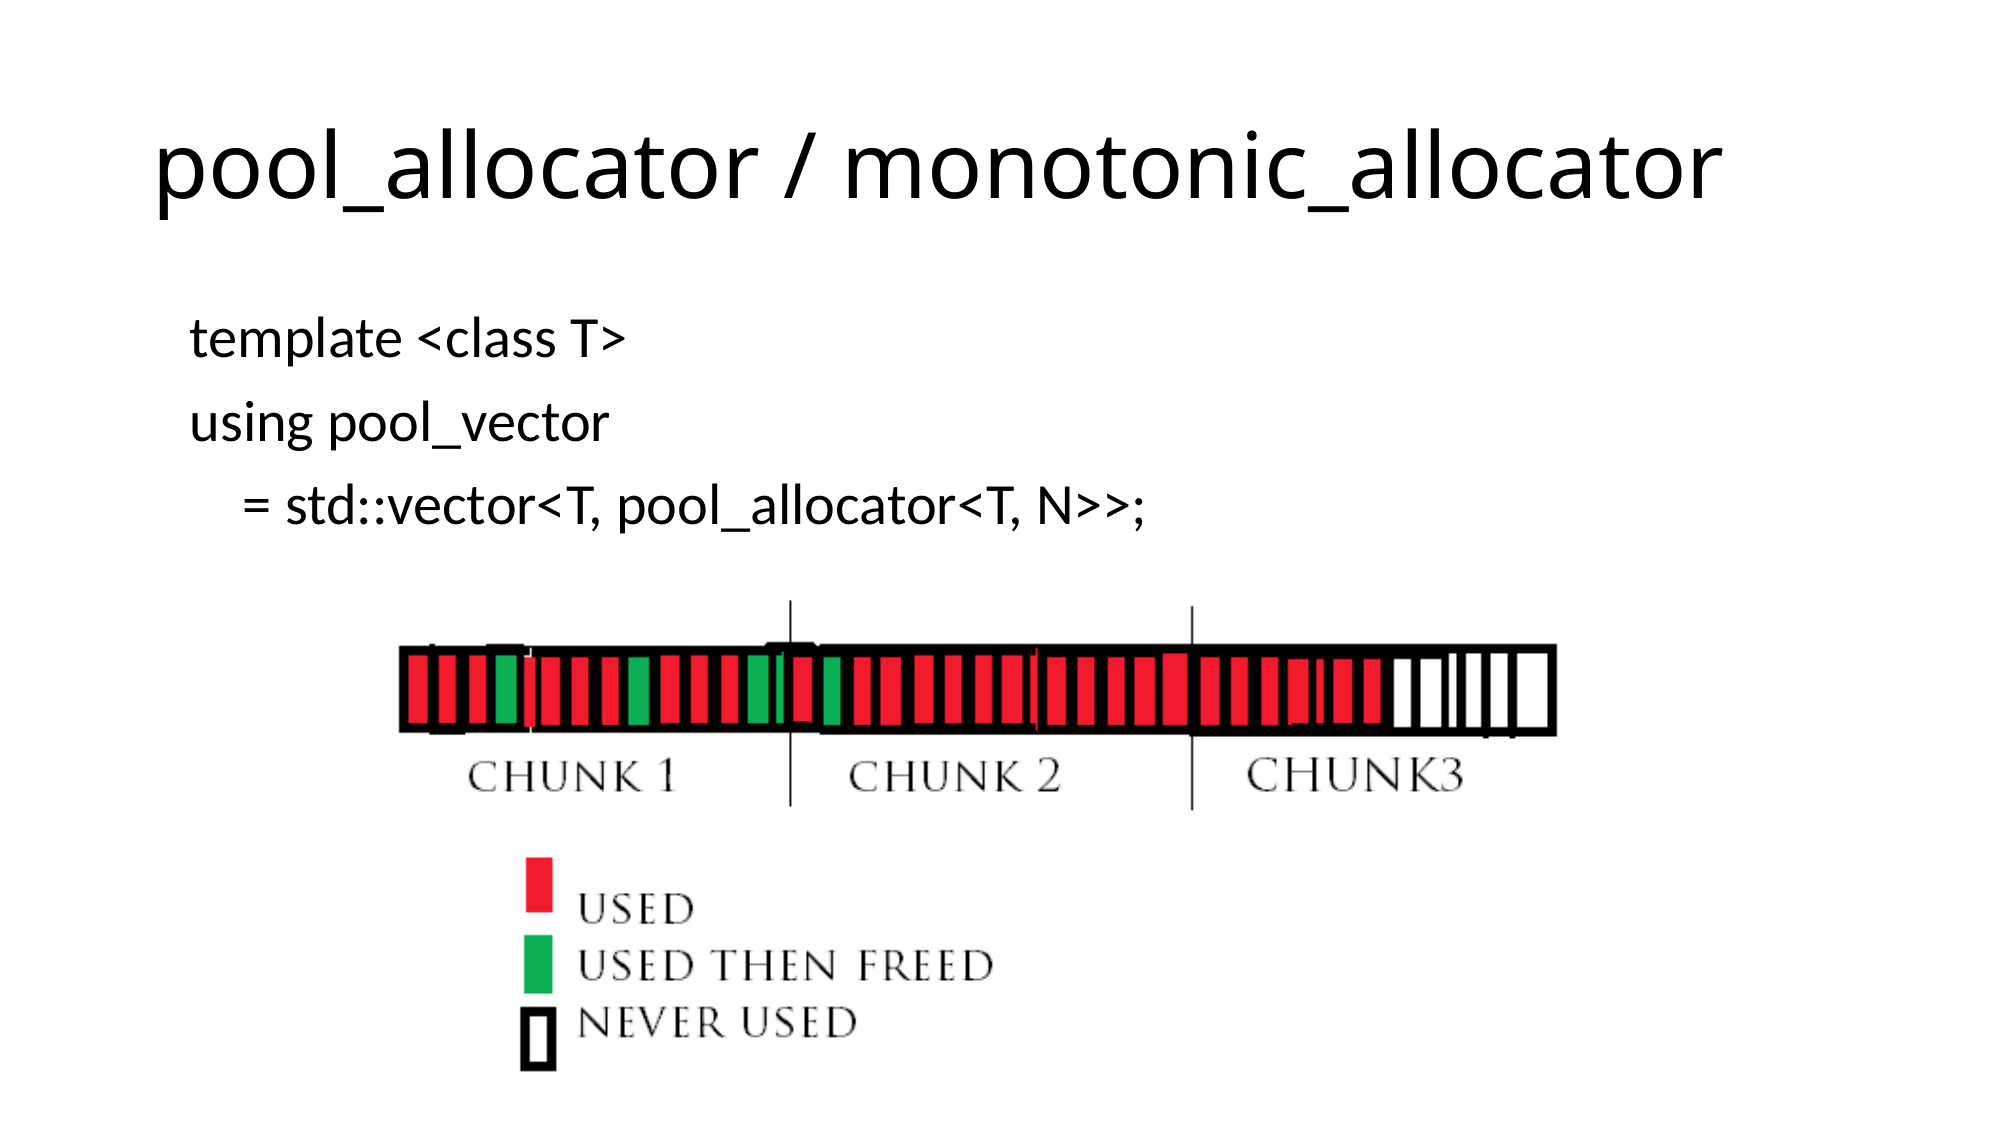

# pool_allocator / monotonic_allocator
template <class T>
using pool_vector
 = std::vector<T, pool_allocator<T, N>>;